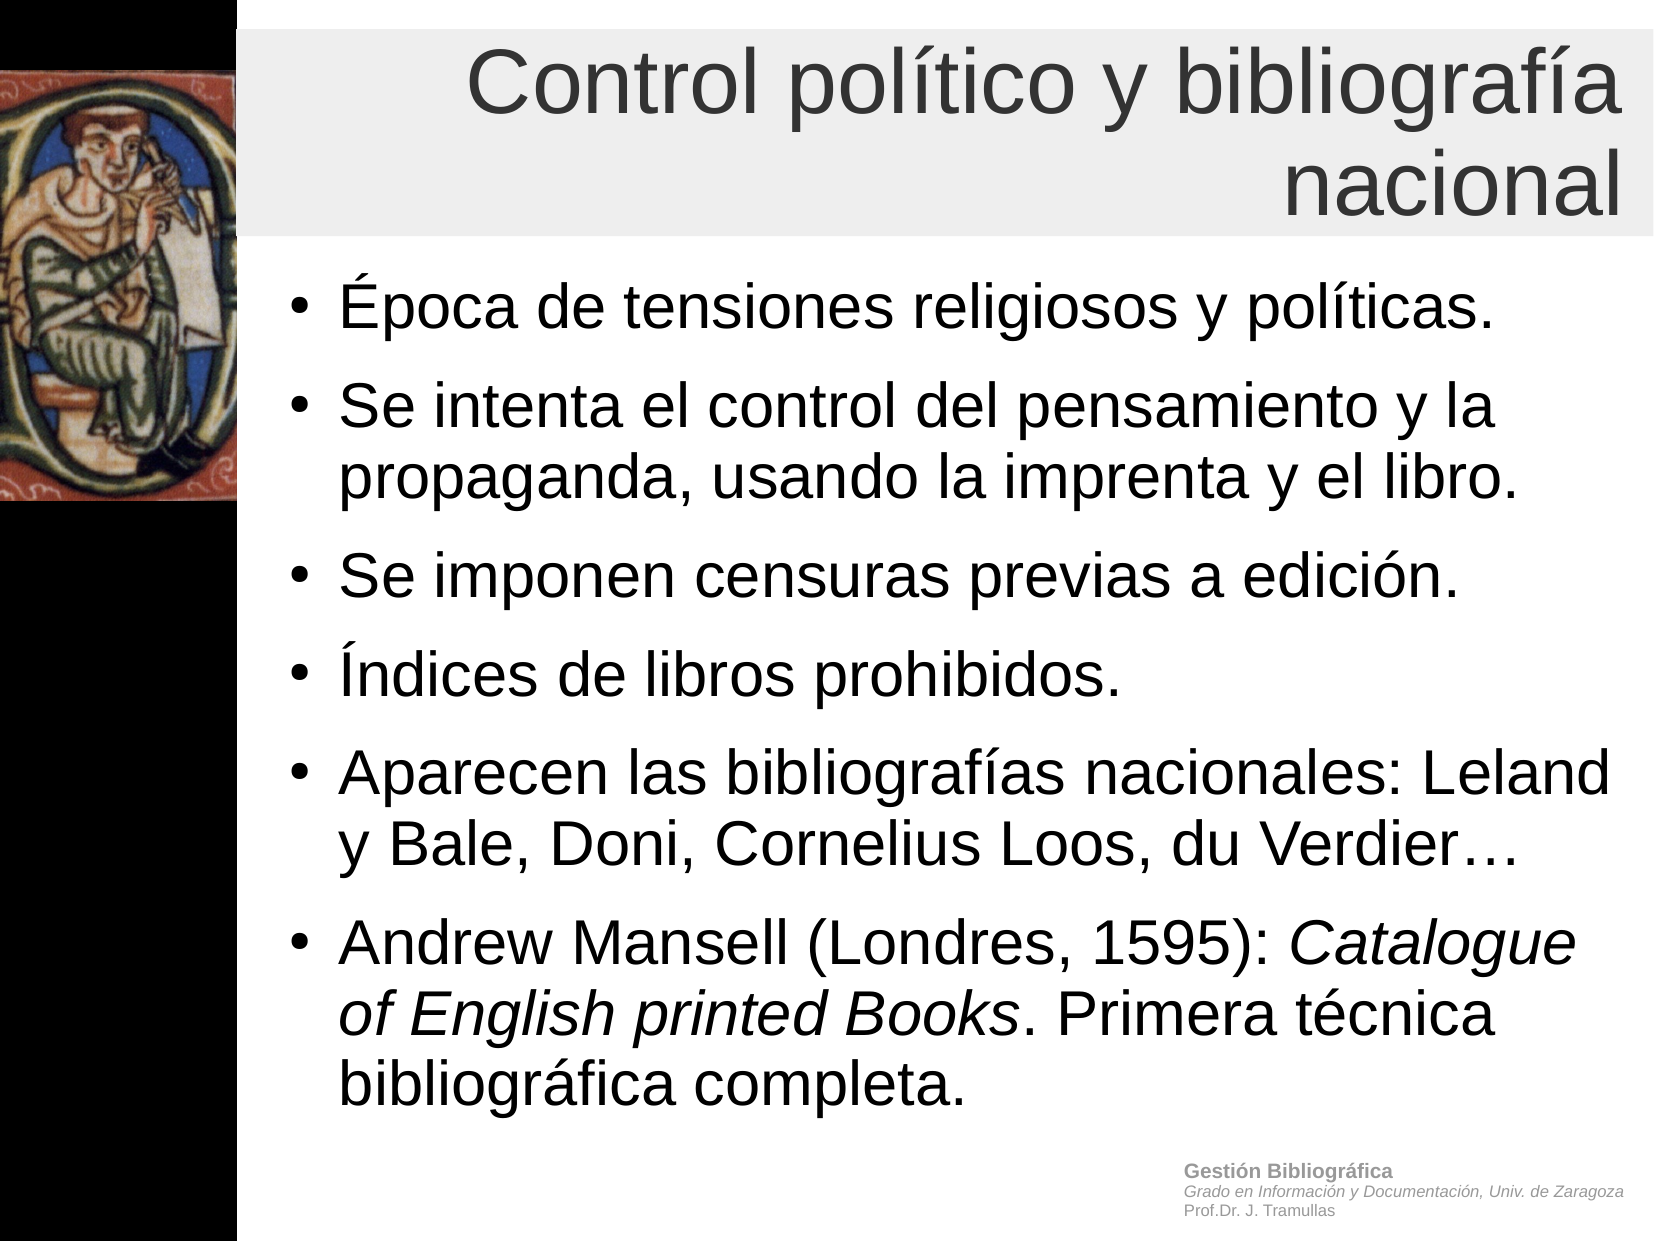

# Control político y bibliografía nacional
Época de tensiones religiosos y políticas.
Se intenta el control del pensamiento y la propaganda, usando la imprenta y el libro.
Se imponen censuras previas a edición.
Índices de libros prohibidos.
Aparecen las bibliografías nacionales: Leland y Bale, Doni, Cornelius Loos, du Verdier…
Andrew Mansell (Londres, 1595): Catalogue of English printed Books. Primera técnica bibliográfica completa.